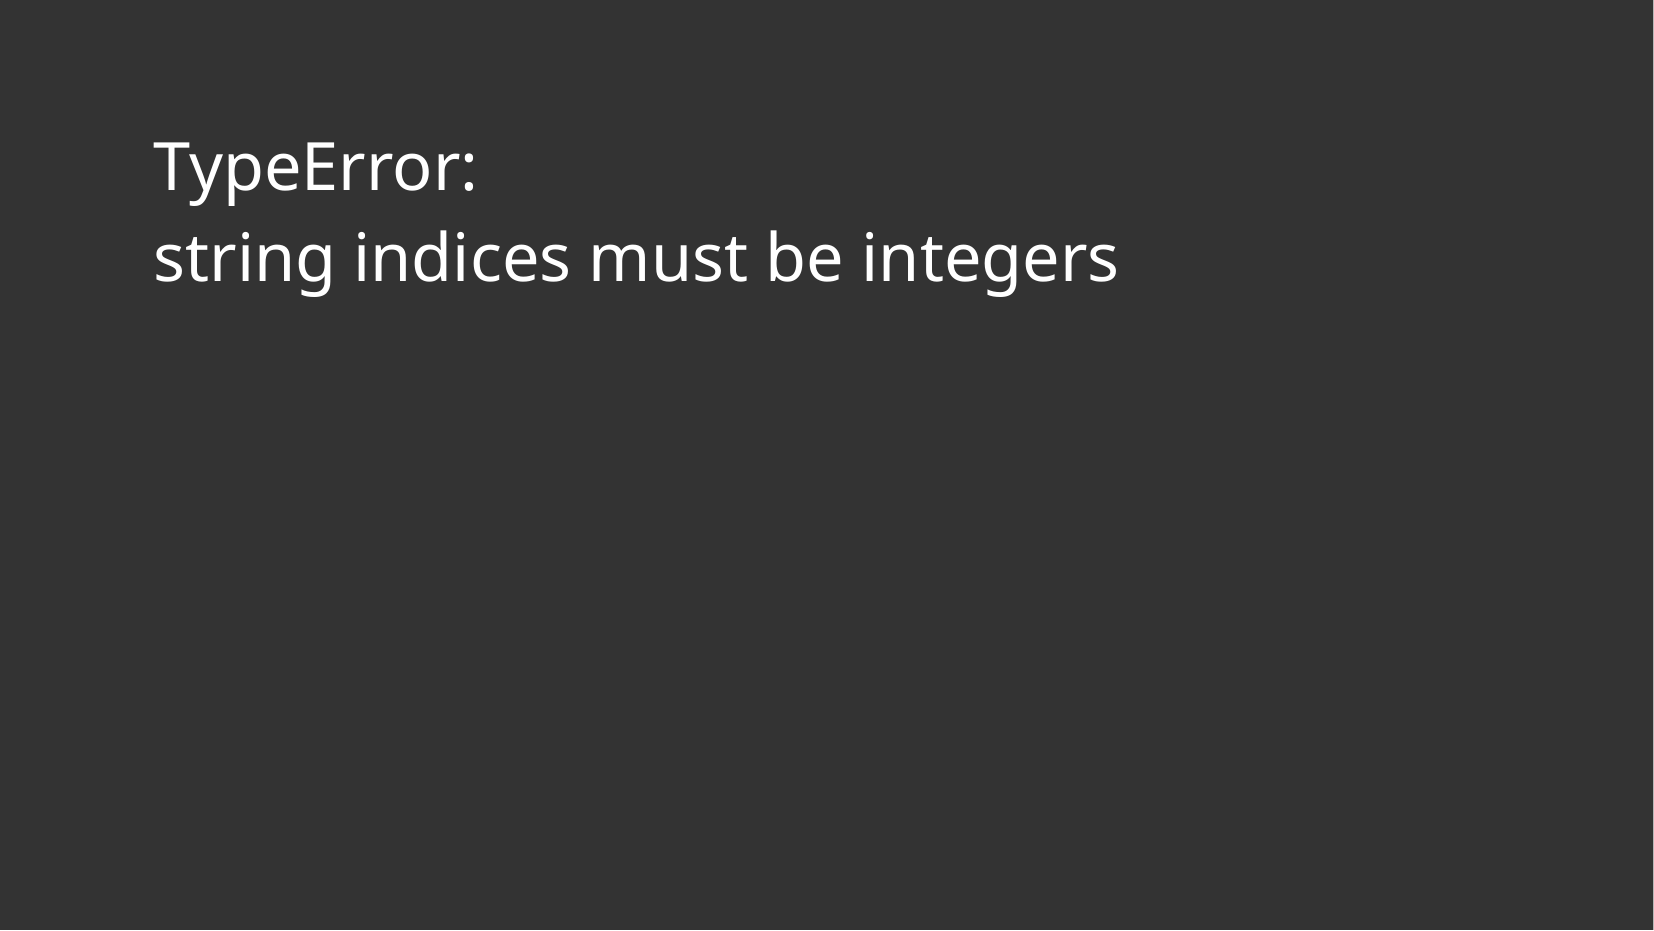

TypeError:
string indices must be integers
#